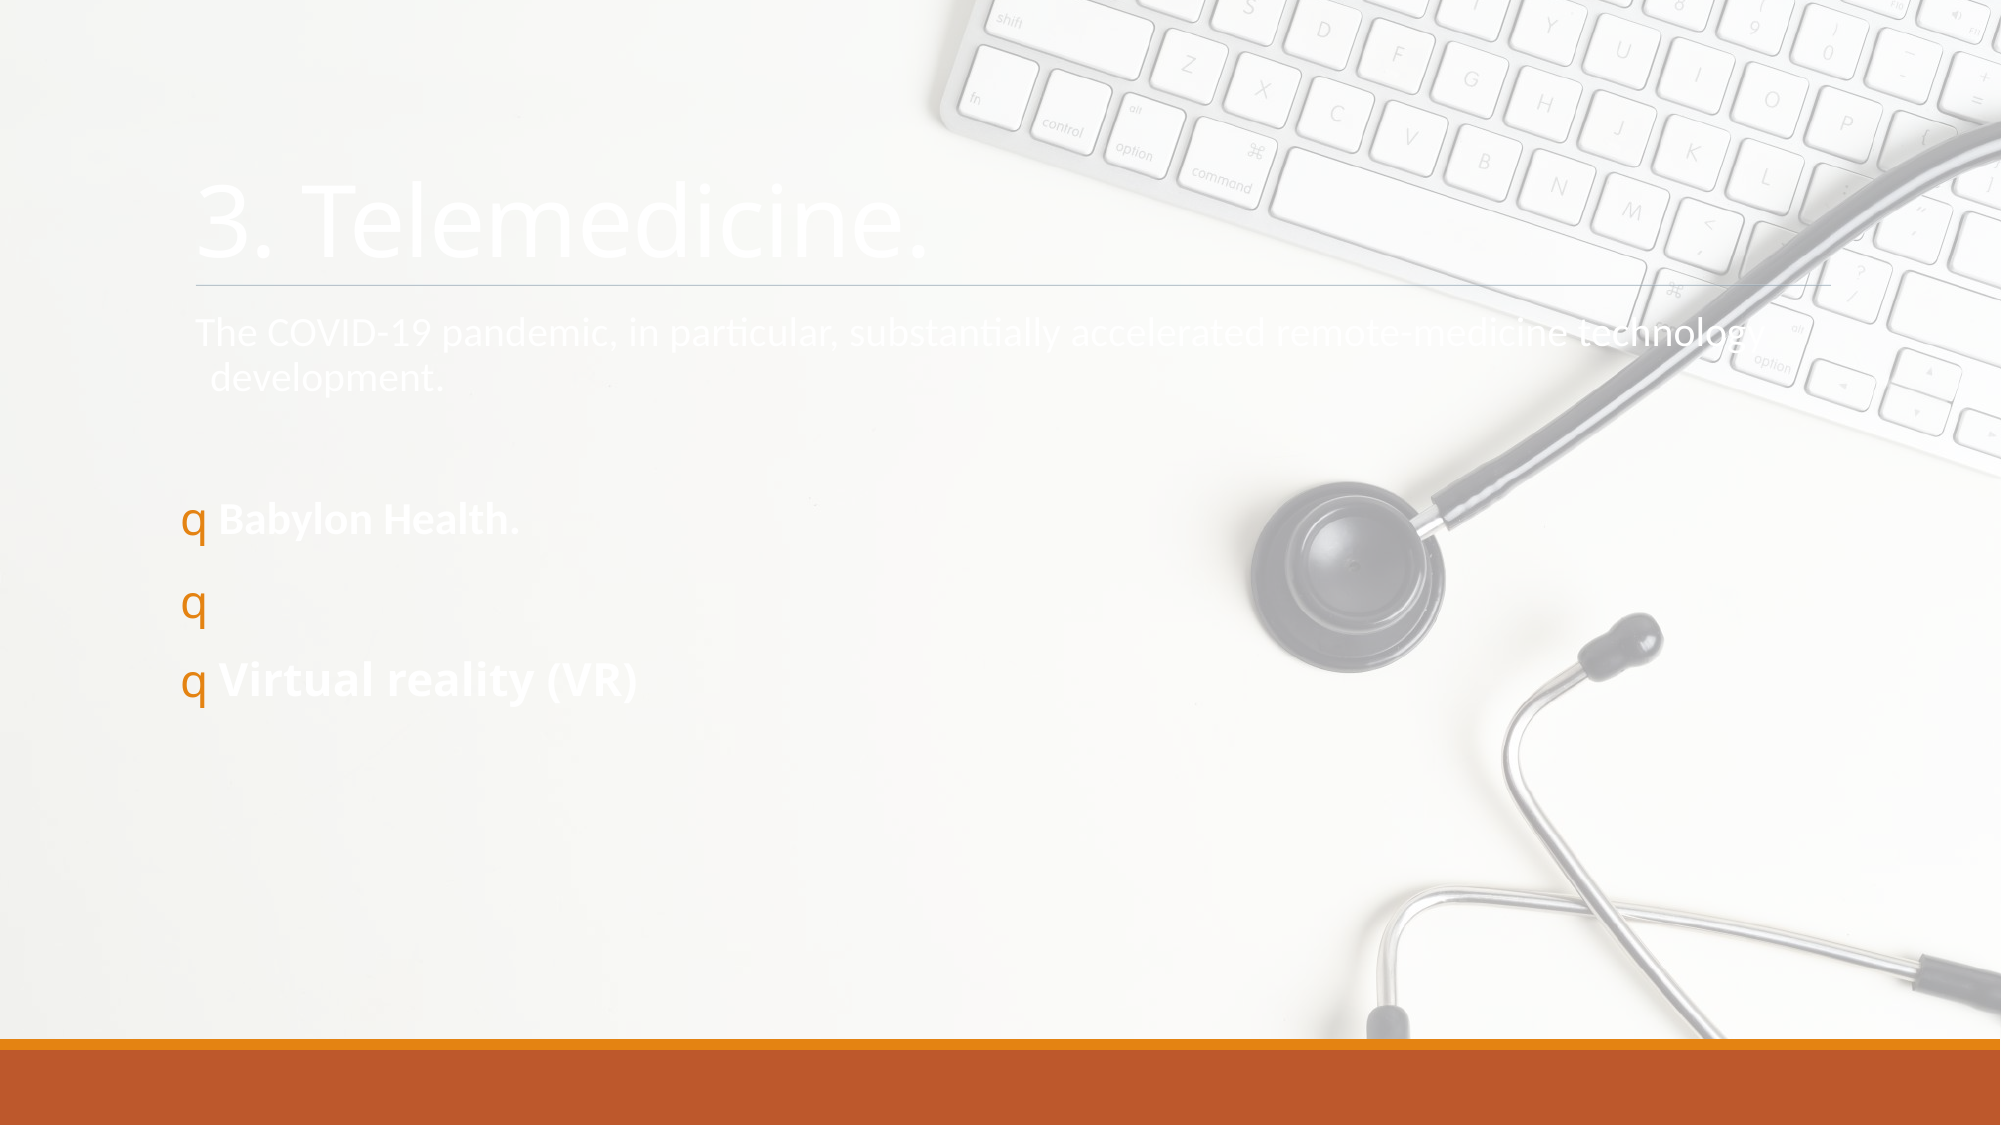

# 3. Telemedicine.
The COVID-19 pandemic, in particular, substantially accelerated remote-medicine technology development.
 Babylon Health.
 Virtual reality (VR)